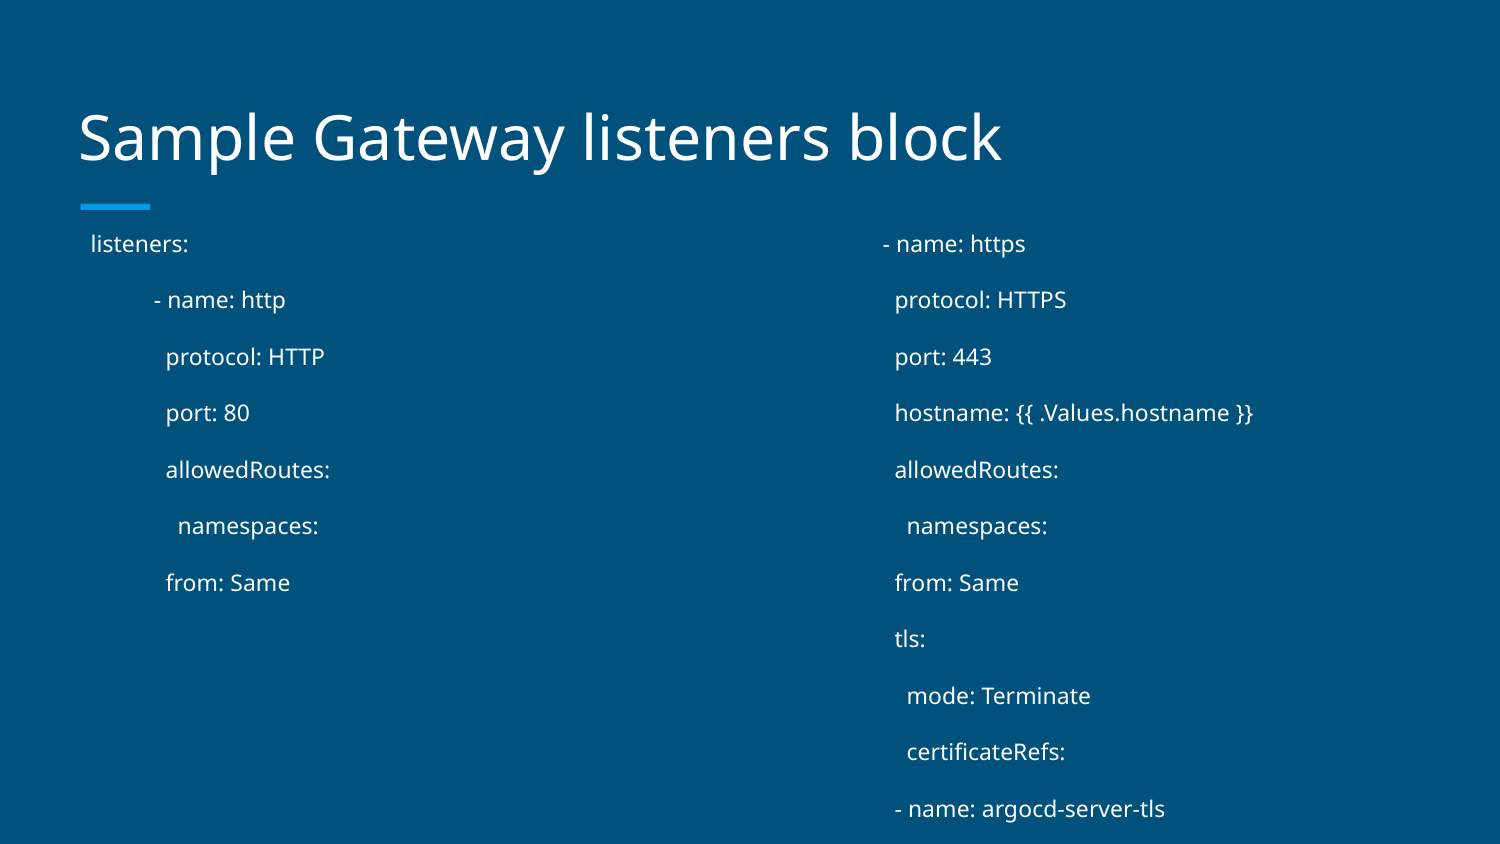

# Sample Gateway listeners block
 listeners:
	- name: http
 	 protocol: HTTP
 	 port: 80
 	 allowedRoutes:
 	 namespaces:
 	 from: Same
	- name: https
 	 protocol: HTTPS
 	 port: 443
 	 hostname: {{ .Values.hostname }}
 	 allowedRoutes:
 	 namespaces:
 	 from: Same
 	 tls:
 	 mode: Terminate
 	 certificateRefs:
 	 - name: argocd-server-tls